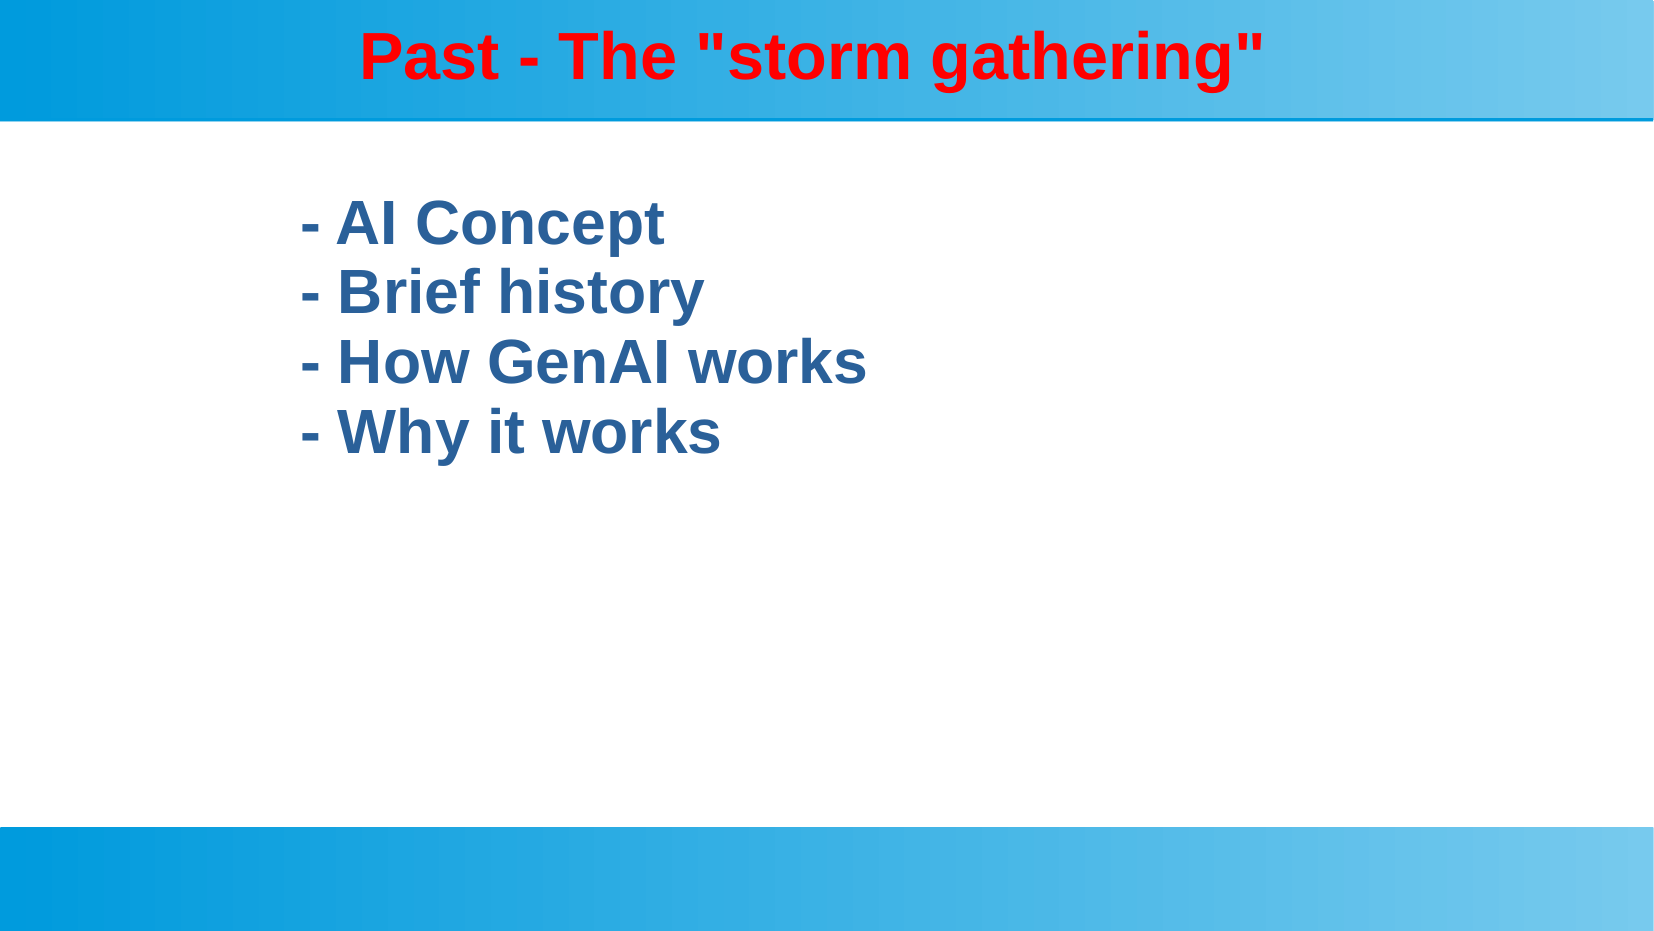

# Past - The "storm gathering"
- AI Concept
- Brief history
- How GenAI works
- Why it works